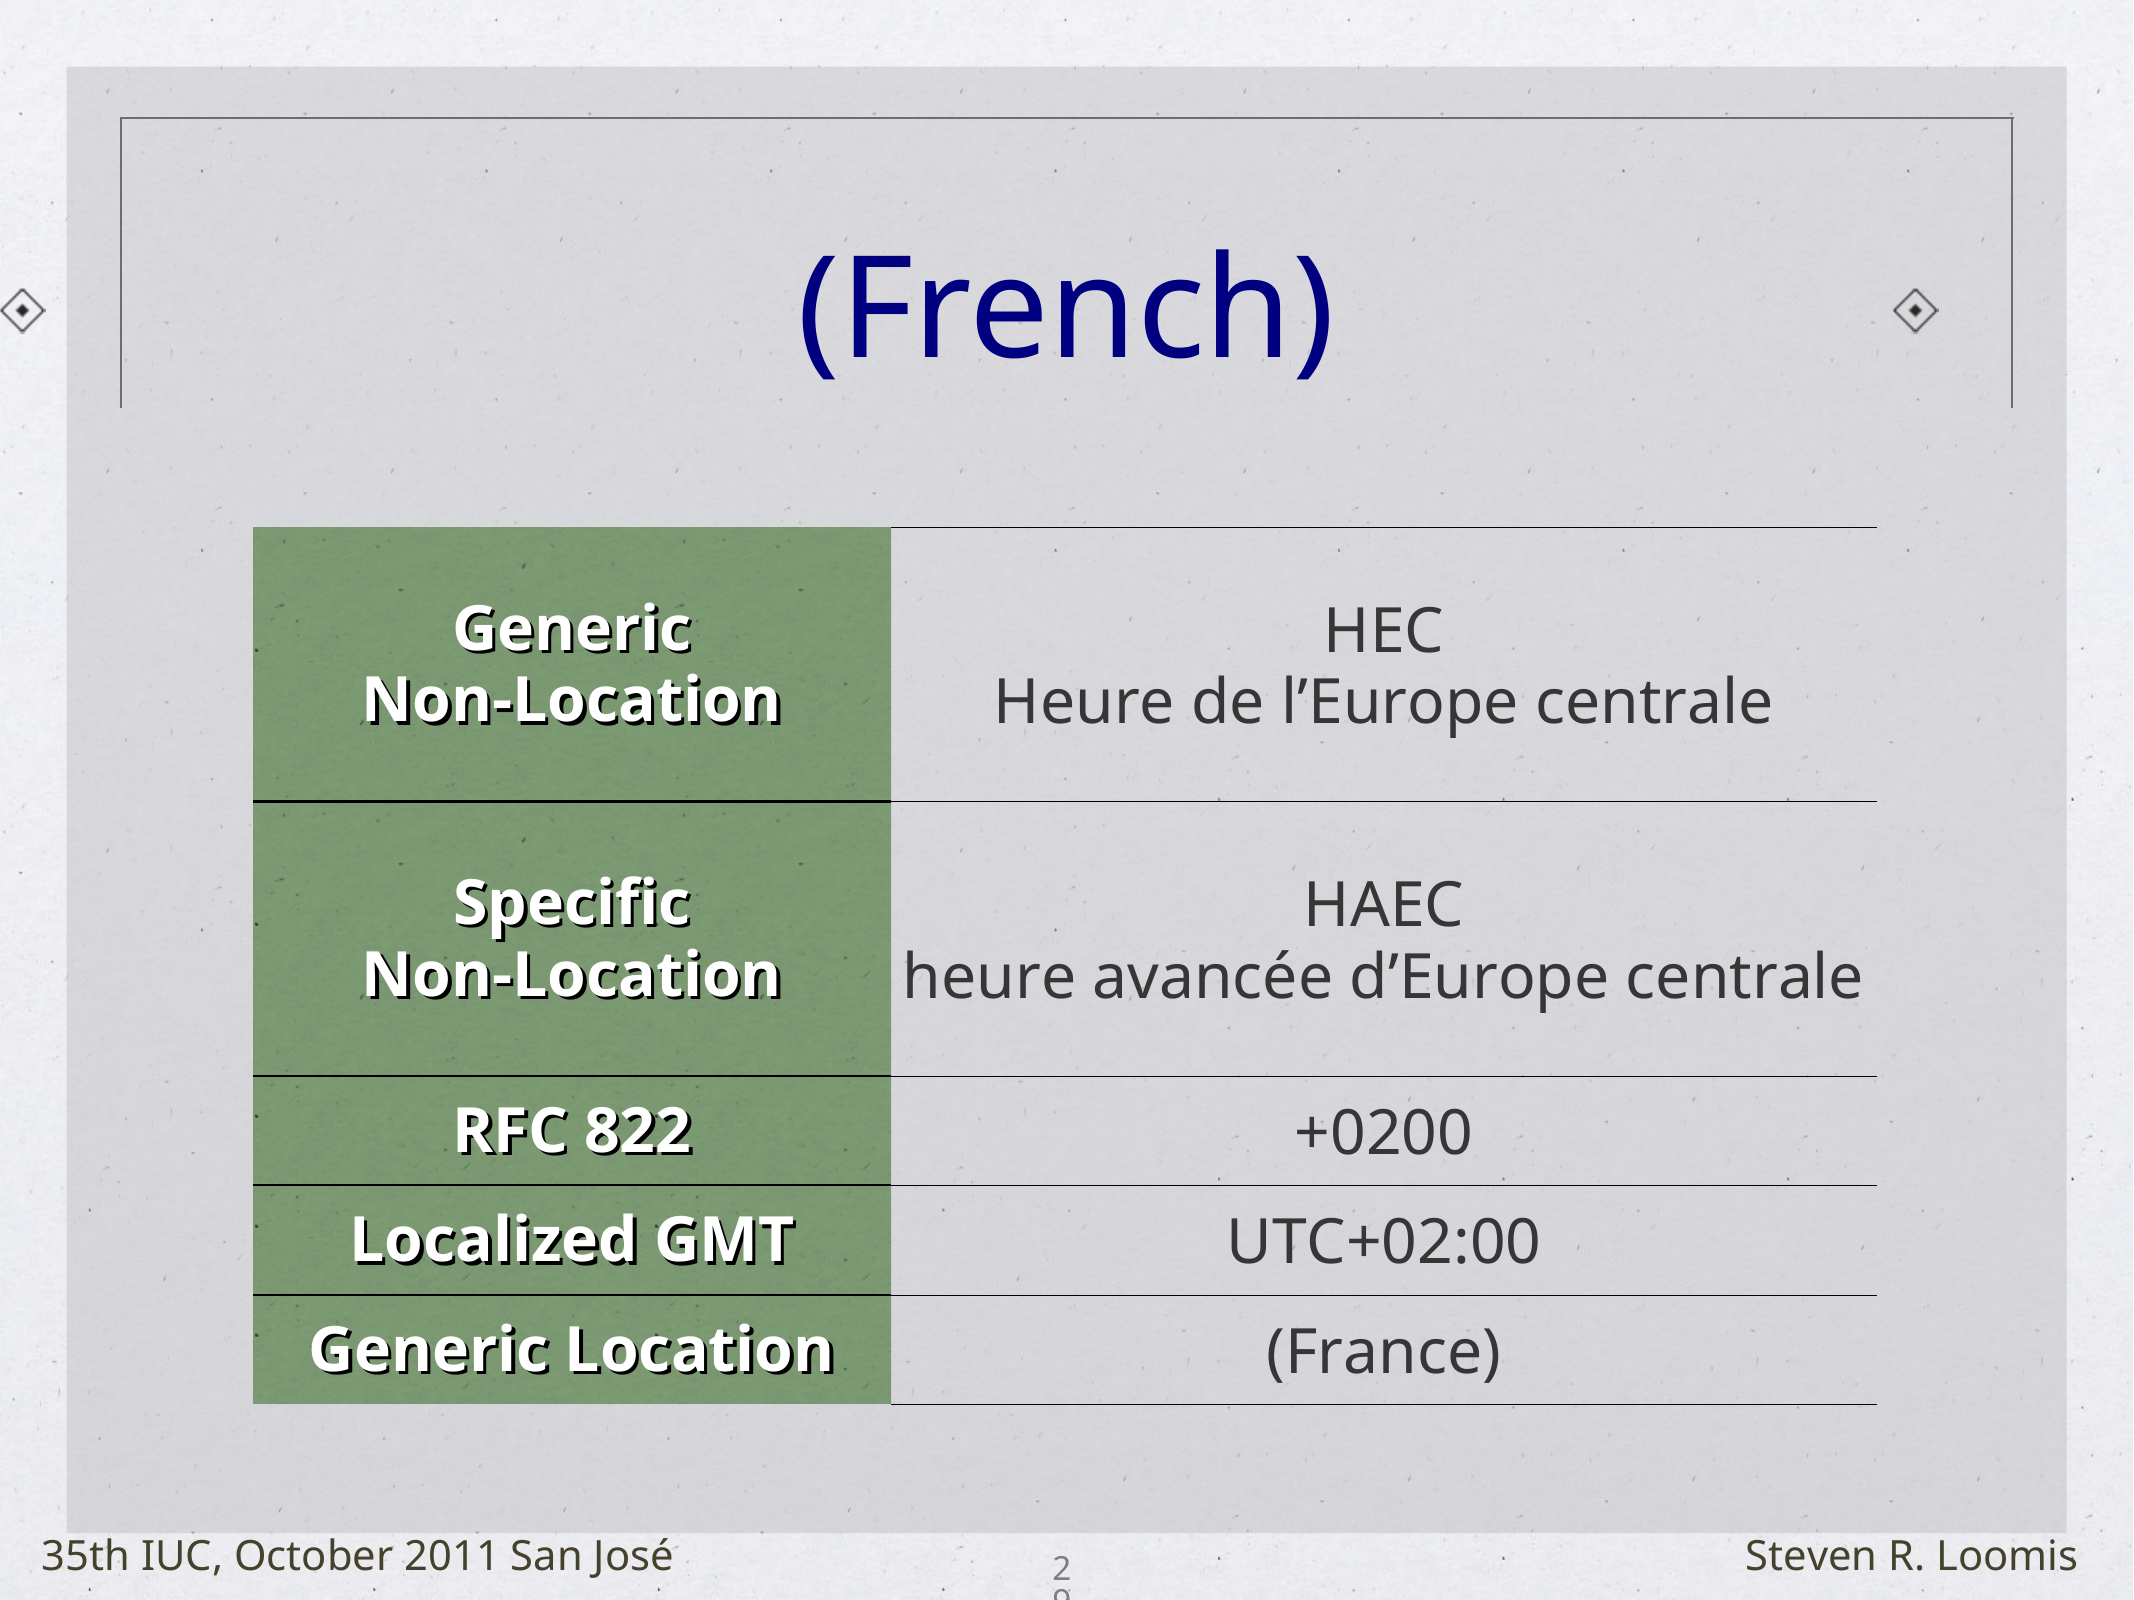

# (French)
| Generic Non-Location | HEC Heure de l’Europe centrale |
| --- | --- |
| Specific Non-Location | HAEC heure avancée d’Europe centrale |
| RFC 822 | +0200 |
| Localized GMT | UTC+02:00 |
| Generic Location | (France) |
29